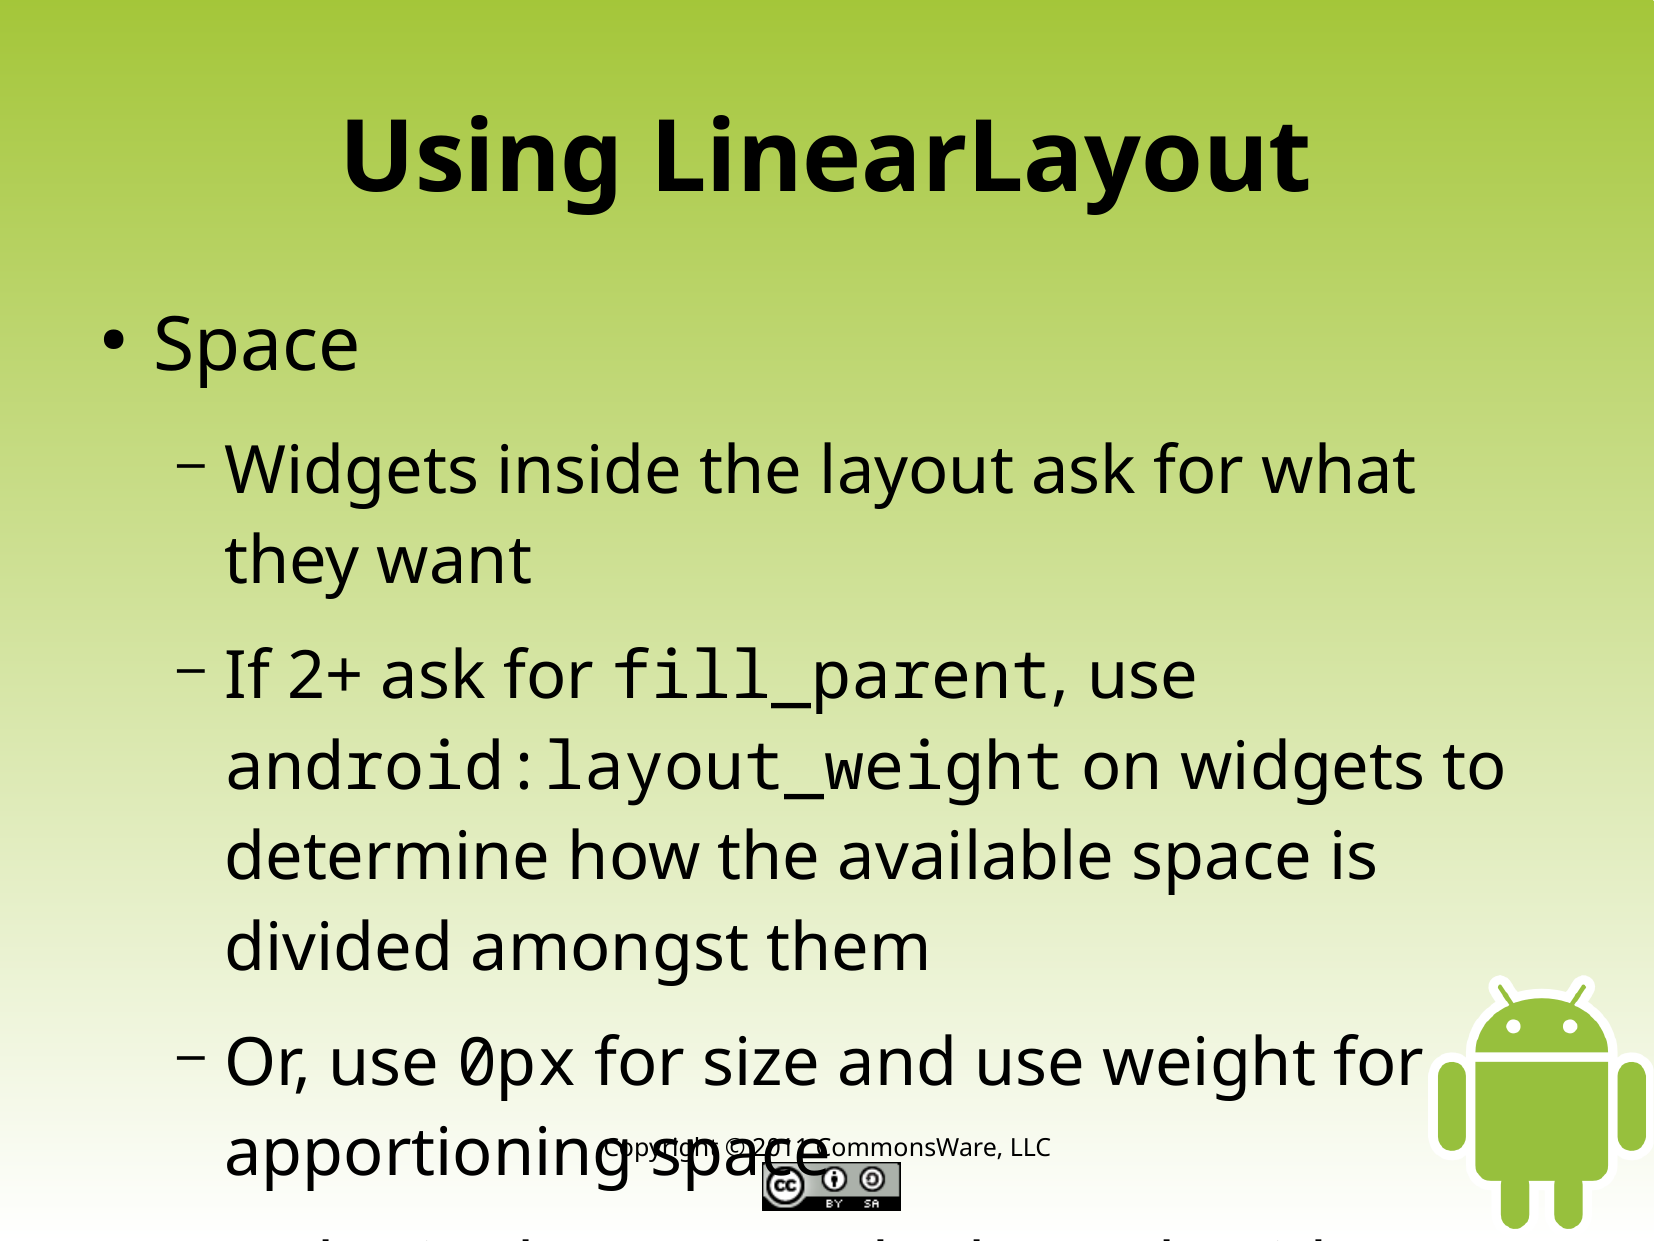

# Using LinearLayout
Space
Widgets inside the layout ask for what they want
If 2+ ask for fill_parent, use android:layout_weight on widgets to determine how the available space is divided amongst them
Or, use 0px for size and use weight for
apportioning space
Only single pass made through widgets!